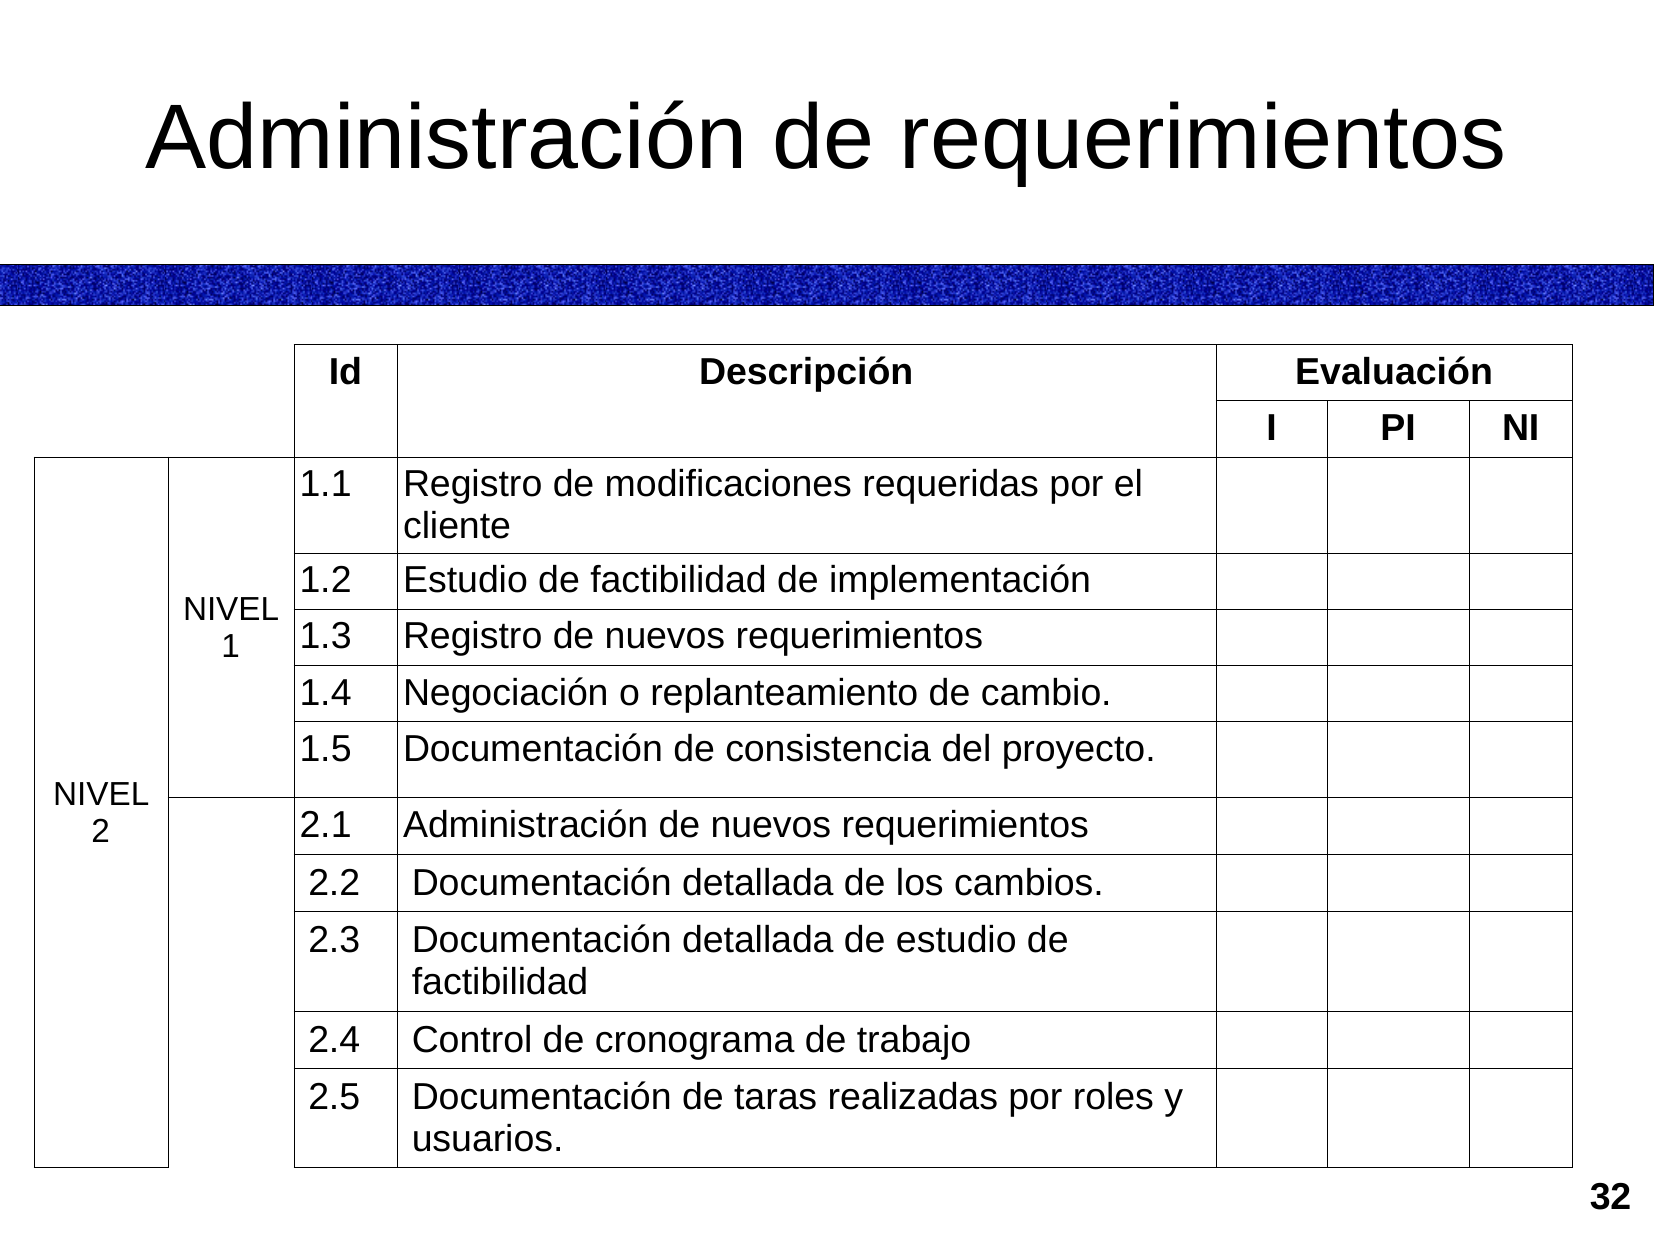

# Administración de requerimientos
| | | Id | Descripción | Evaluación | | |
| --- | --- | --- | --- | --- | --- | --- |
| | | | | I | PI | NI |
| NIVEL 2 | NIVEL 1 | 1.1 | Registro de modificaciones requeridas por el cliente | | | |
| | | 1.2 | Estudio de factibilidad de implementación | | | |
| | | 1.3 | Registro de nuevos requerimientos | | | |
| | | 1.4 | Negociación o replanteamiento de cambio. | | | |
| | | 1.5 | Documentación de consistencia del proyecto. | | | |
| | | 2.1 | Administración de nuevos requerimientos | | | |
| | | 2.2 | Documentación detallada de los cambios. | | | |
| | | 2.3 | Documentación detallada de estudio de factibilidad | | | |
| | | 2.4 | Control de cronograma de trabajo | | | |
| | | 2.5 | Documentación de taras realizadas por roles y usuarios. | | | |